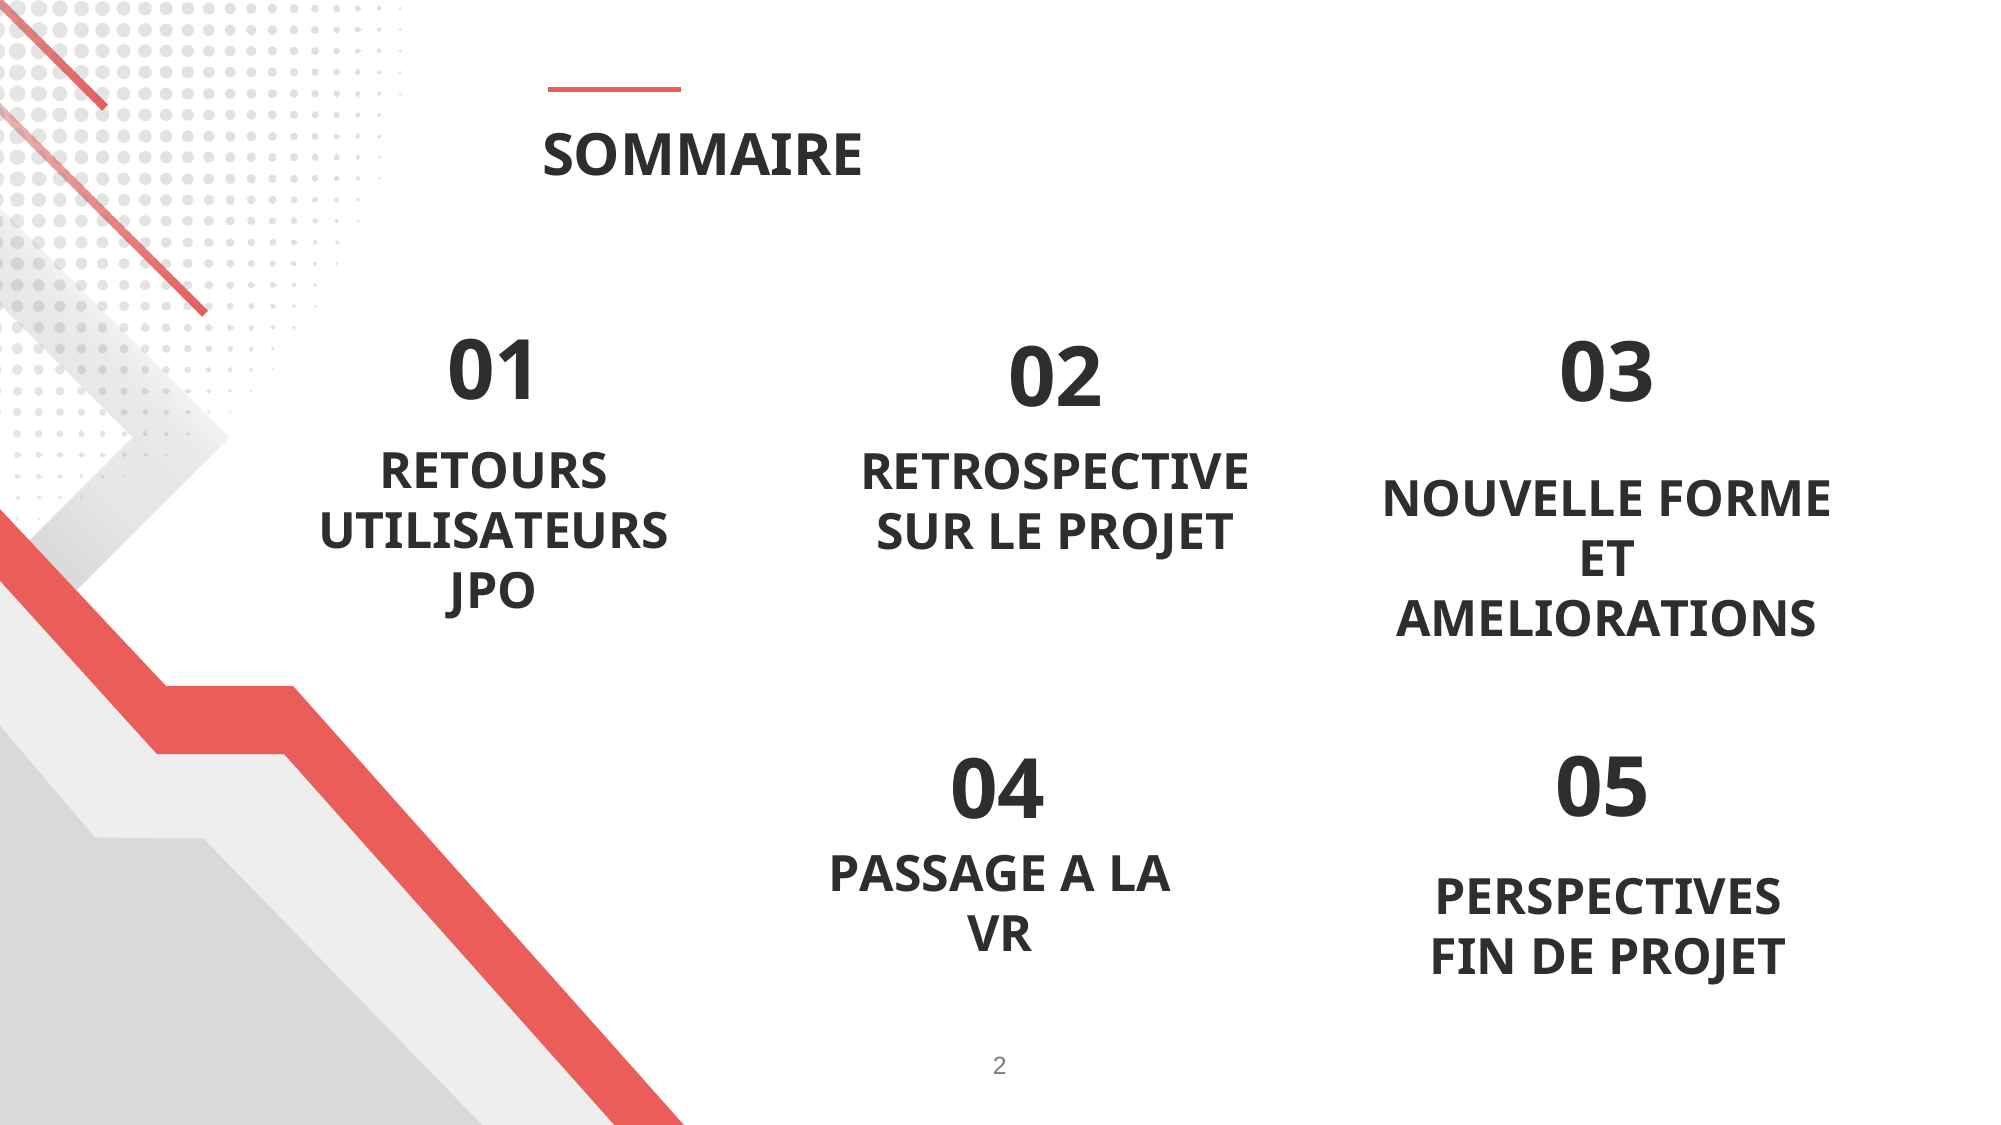

# SOMMAIRE
01
03
02
RETROSPECTIVE SUR LE PROJET
RETOURS UTILISATEURS JPO
NOUVELLE FORME ET AMELIORATIONS
05
04
PASSAGE A LA VR
PERSPECTIVES FIN DE PROJET